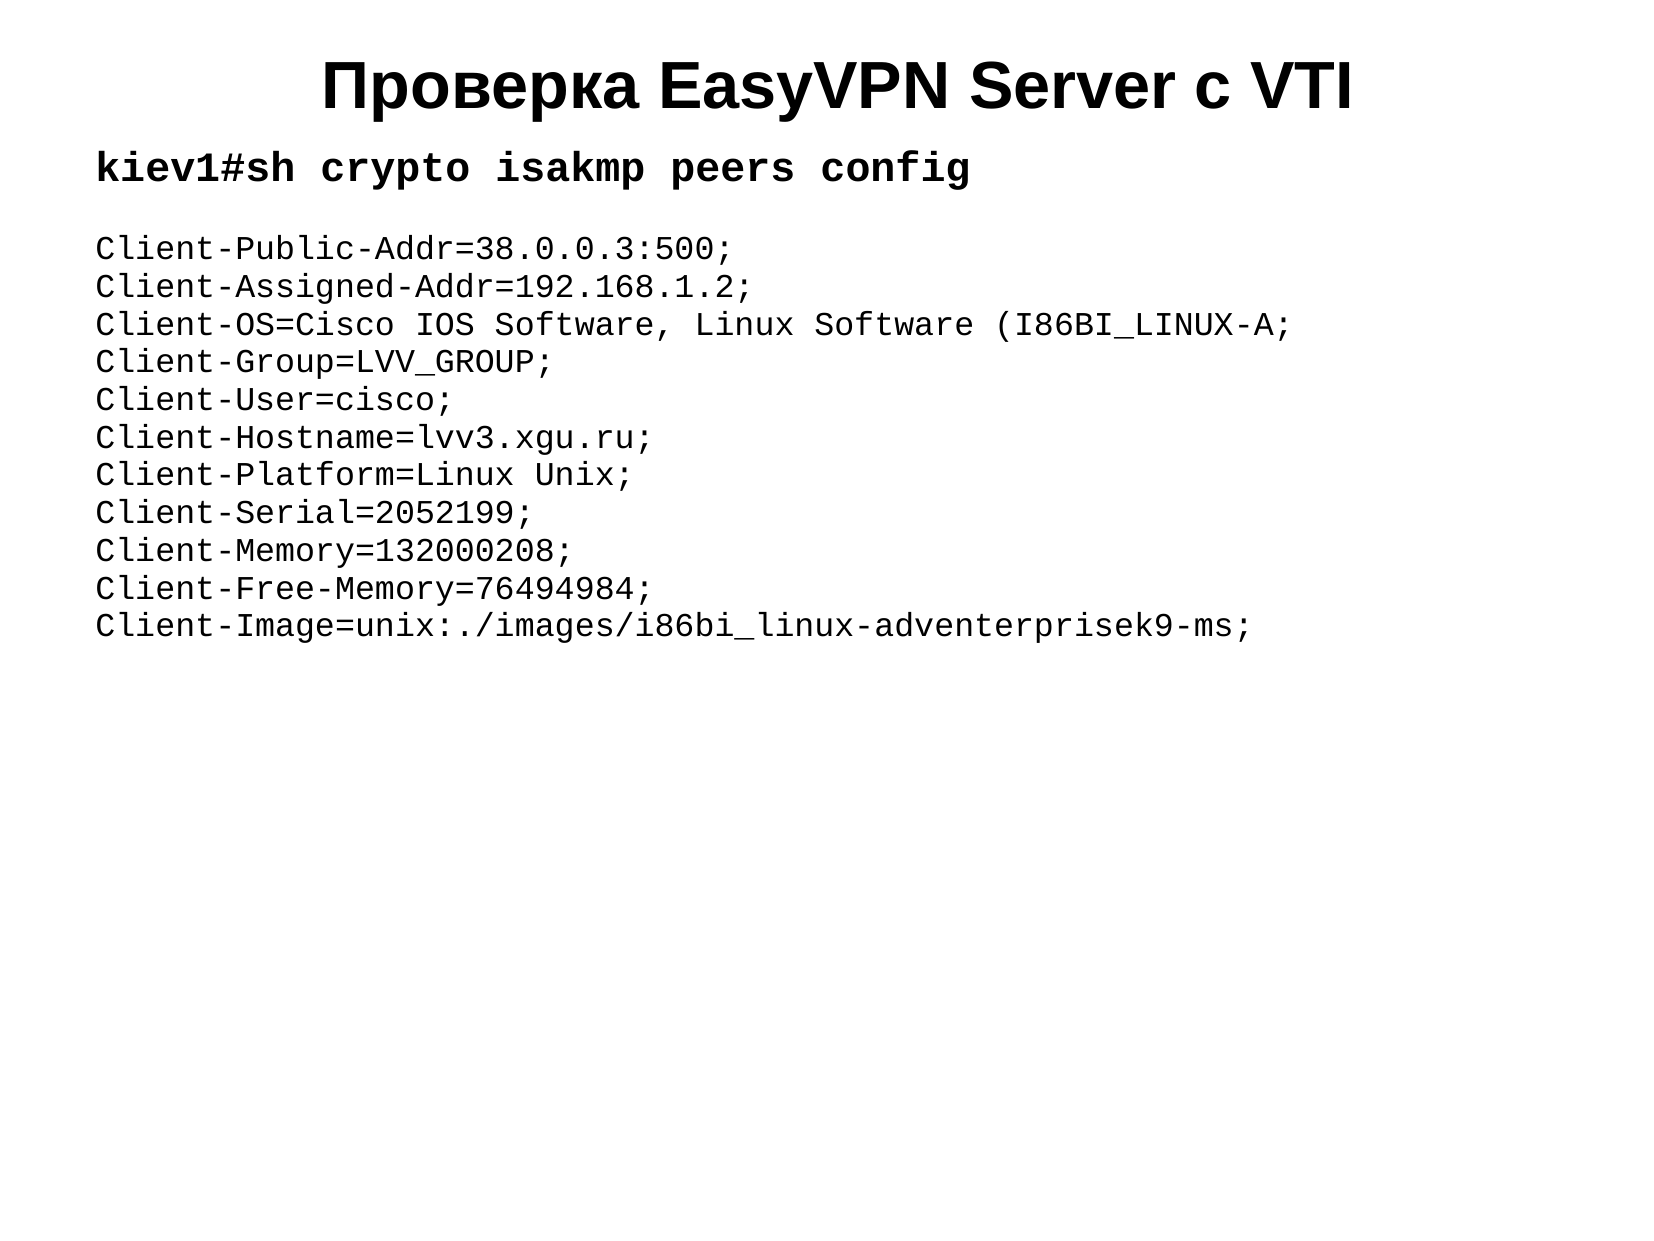

Проверка EasyVPN Server с VTI
# kiev1#sh crypto isakmp peers config
Client-Public-Addr=38.0.0.3:500;
Client-Assigned-Addr=192.168.1.2;
Client-OS=Cisco IOS Software, Linux Software (I86BI_LINUX-A;
Client-Group=LVV_GROUP;
Client-User=cisco;
Client-Hostname=lvv3.xgu.ru;
Client-Platform=Linux Unix;
Client-Serial=2052199;
Client-Memory=132000208;
Client-Free-Memory=76494984;
Client-Image=unix:./images/i86bi_linux-adventerprisek9-ms;